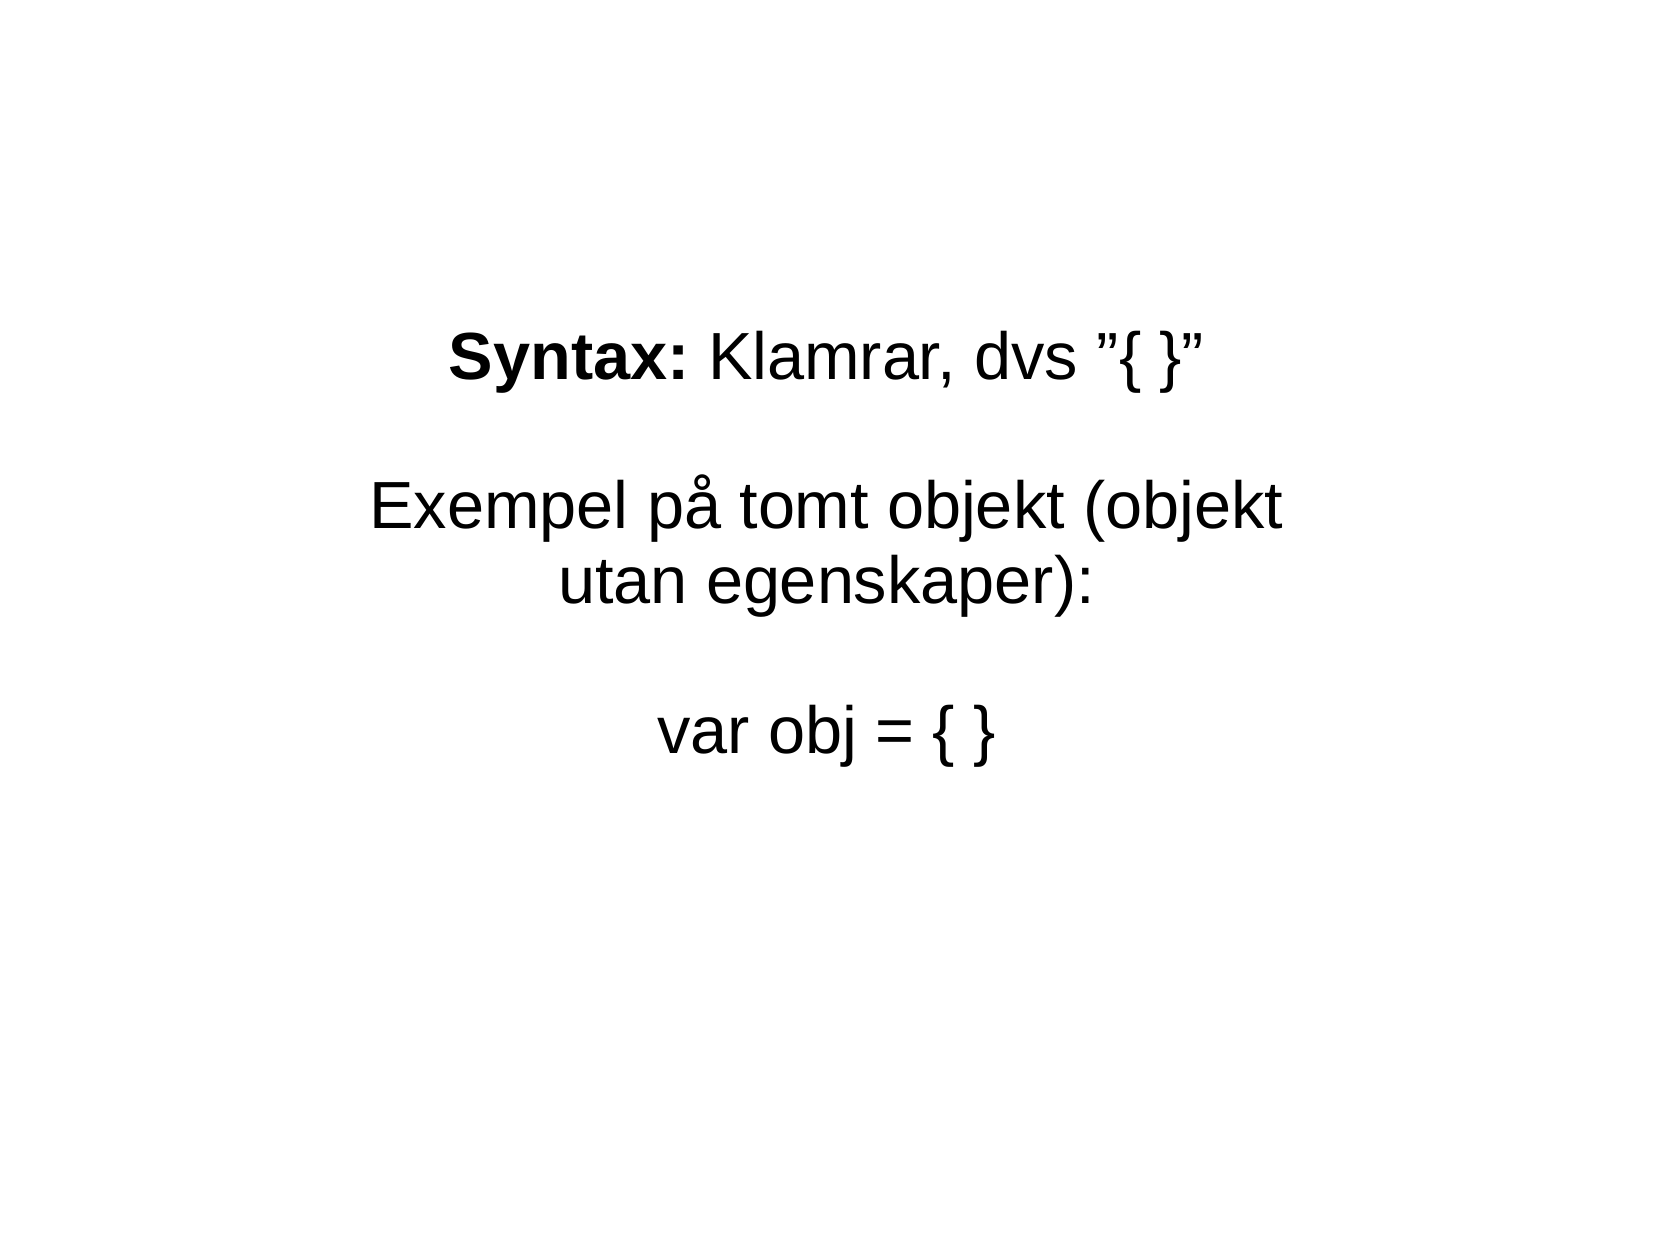

# Syntax: Klamrar, dvs ”{ }”
Exempel på tomt objekt (objekt utan egenskaper):
var obj = { }